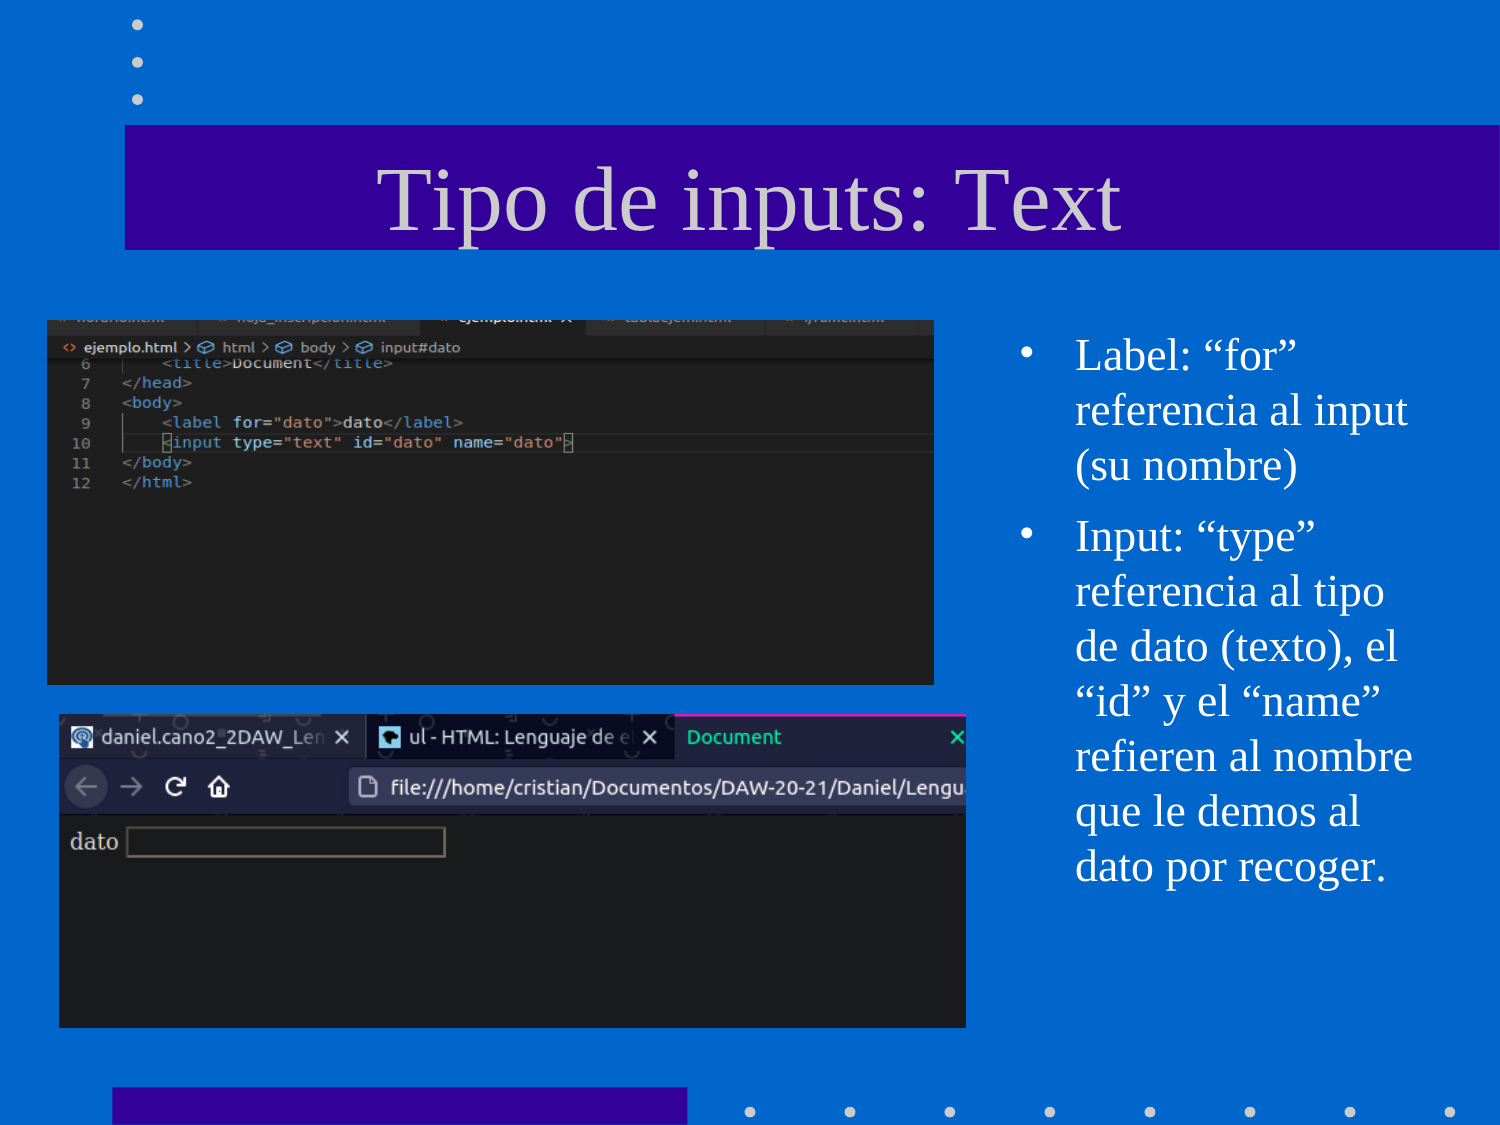

# Tipo de inputs: Text
Label: “for” referencia al input (su nombre)
Input: “type” referencia al tipo de dato (texto), el “id” y el “name” refieren al nombre que le demos al dato por recoger.